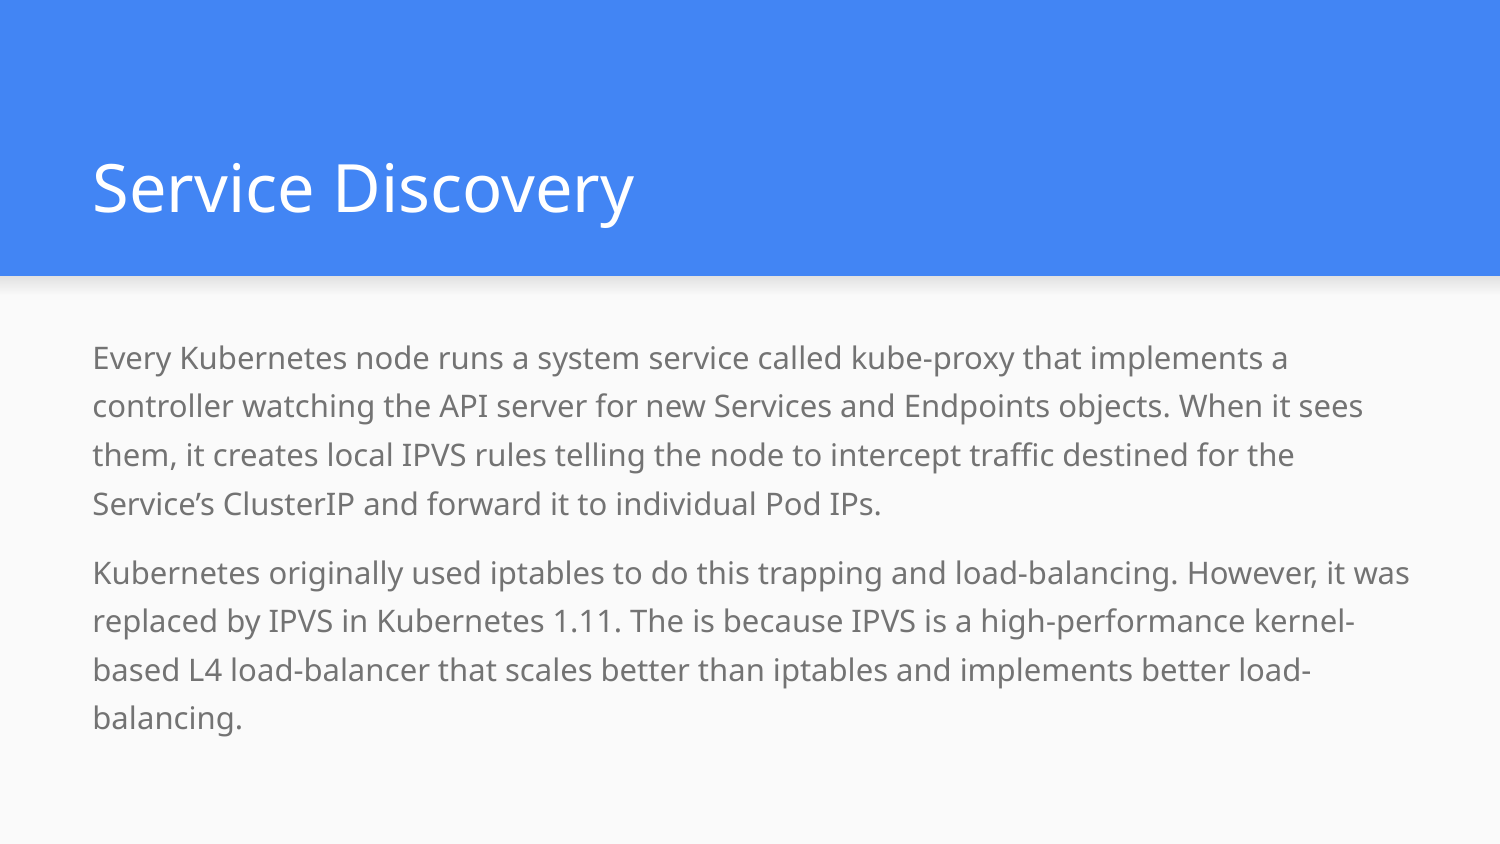

# Service Discovery
Every Kubernetes node runs a system service called kube-proxy that implements a controller watching the API server for new Services and Endpoints objects. When it sees them, it creates local IPVS rules telling the node to intercept traffic destined for the Service’s ClusterIP and forward it to individual Pod IPs.
Kubernetes originally used iptables to do this trapping and load-balancing. However, it was replaced by IPVS in Kubernetes 1.11. The is because IPVS is a high-performance kernel-based L4 load-balancer that scales better than iptables and implements better load-balancing.